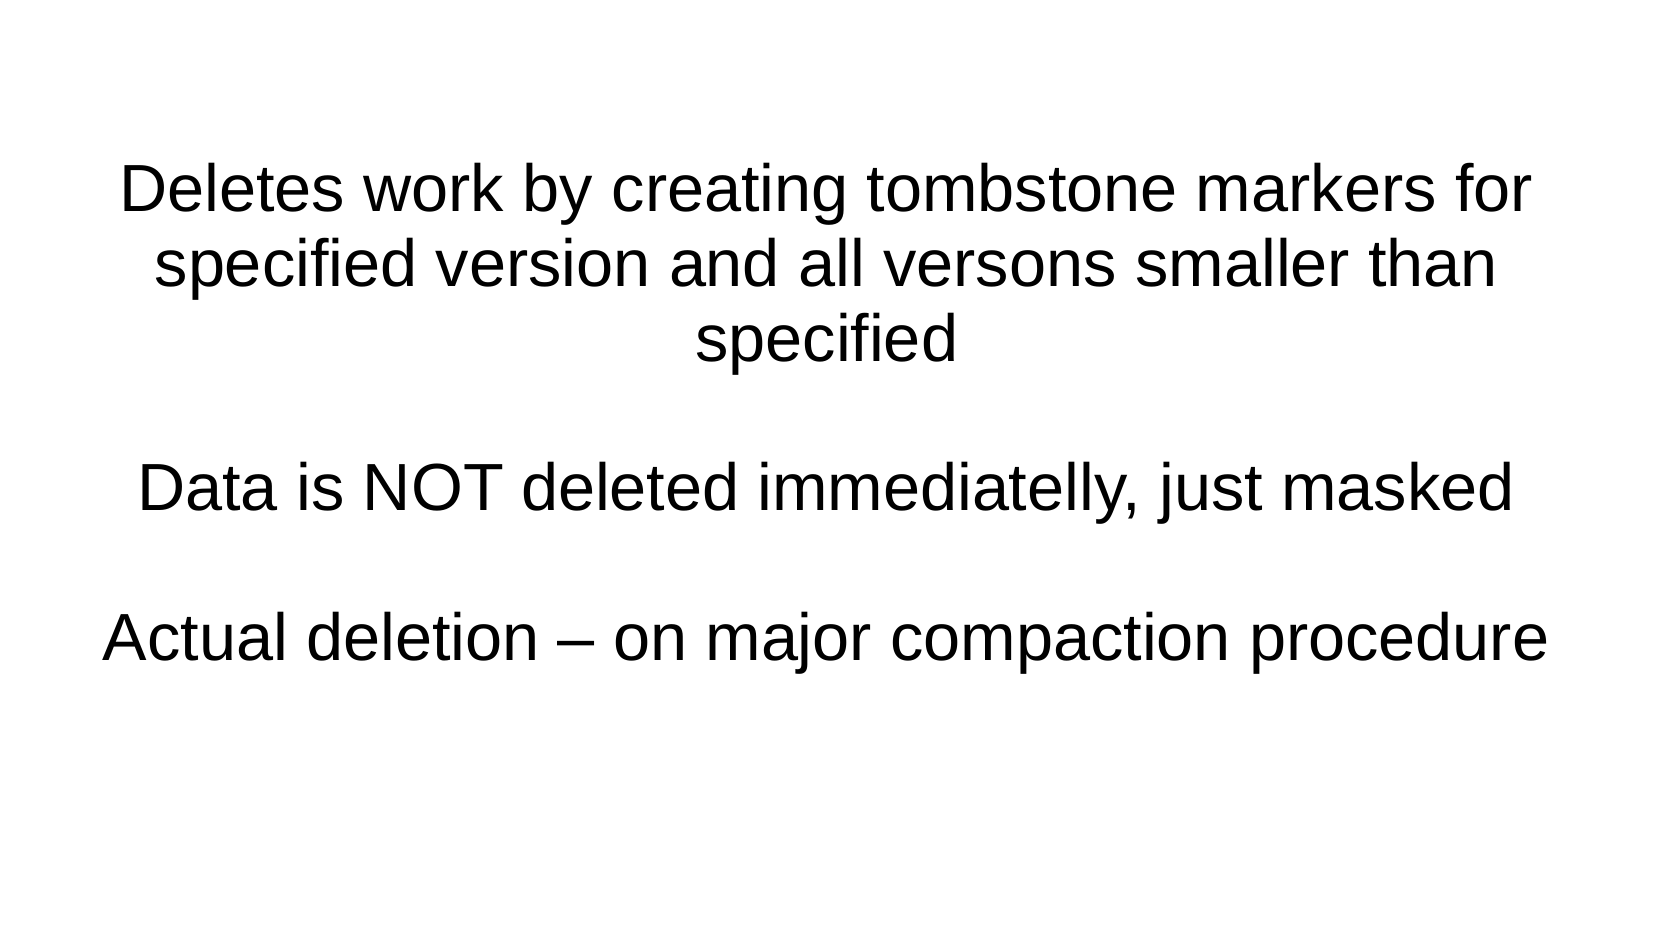

# Deletes work by creating tombstone markers for specified version and all versons smaller than specified
Data is NOT deleted immediatelly, just masked
Actual deletion – on major compaction procedure